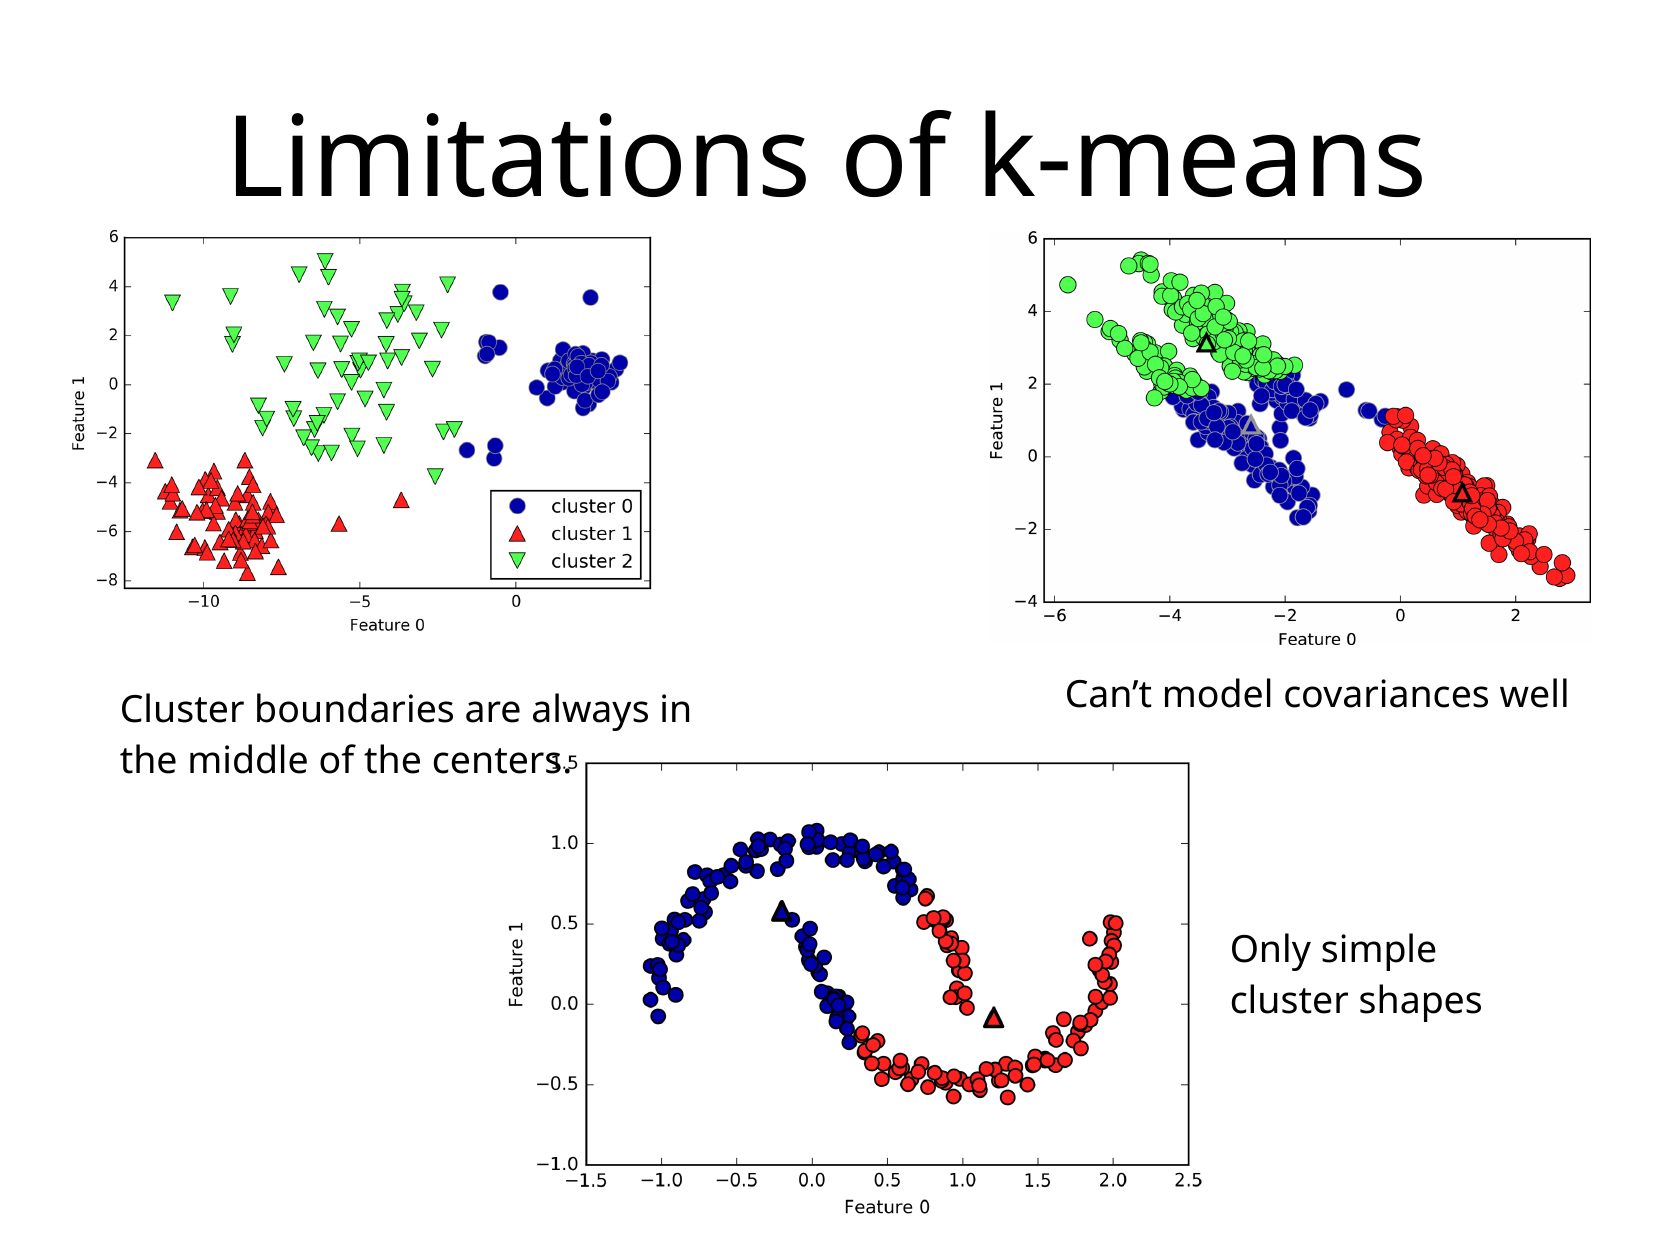

# Limitations of k-means
Can’t model covariances well
Cluster boundaries are always in the middle of the centers.
Only simple cluster shapes